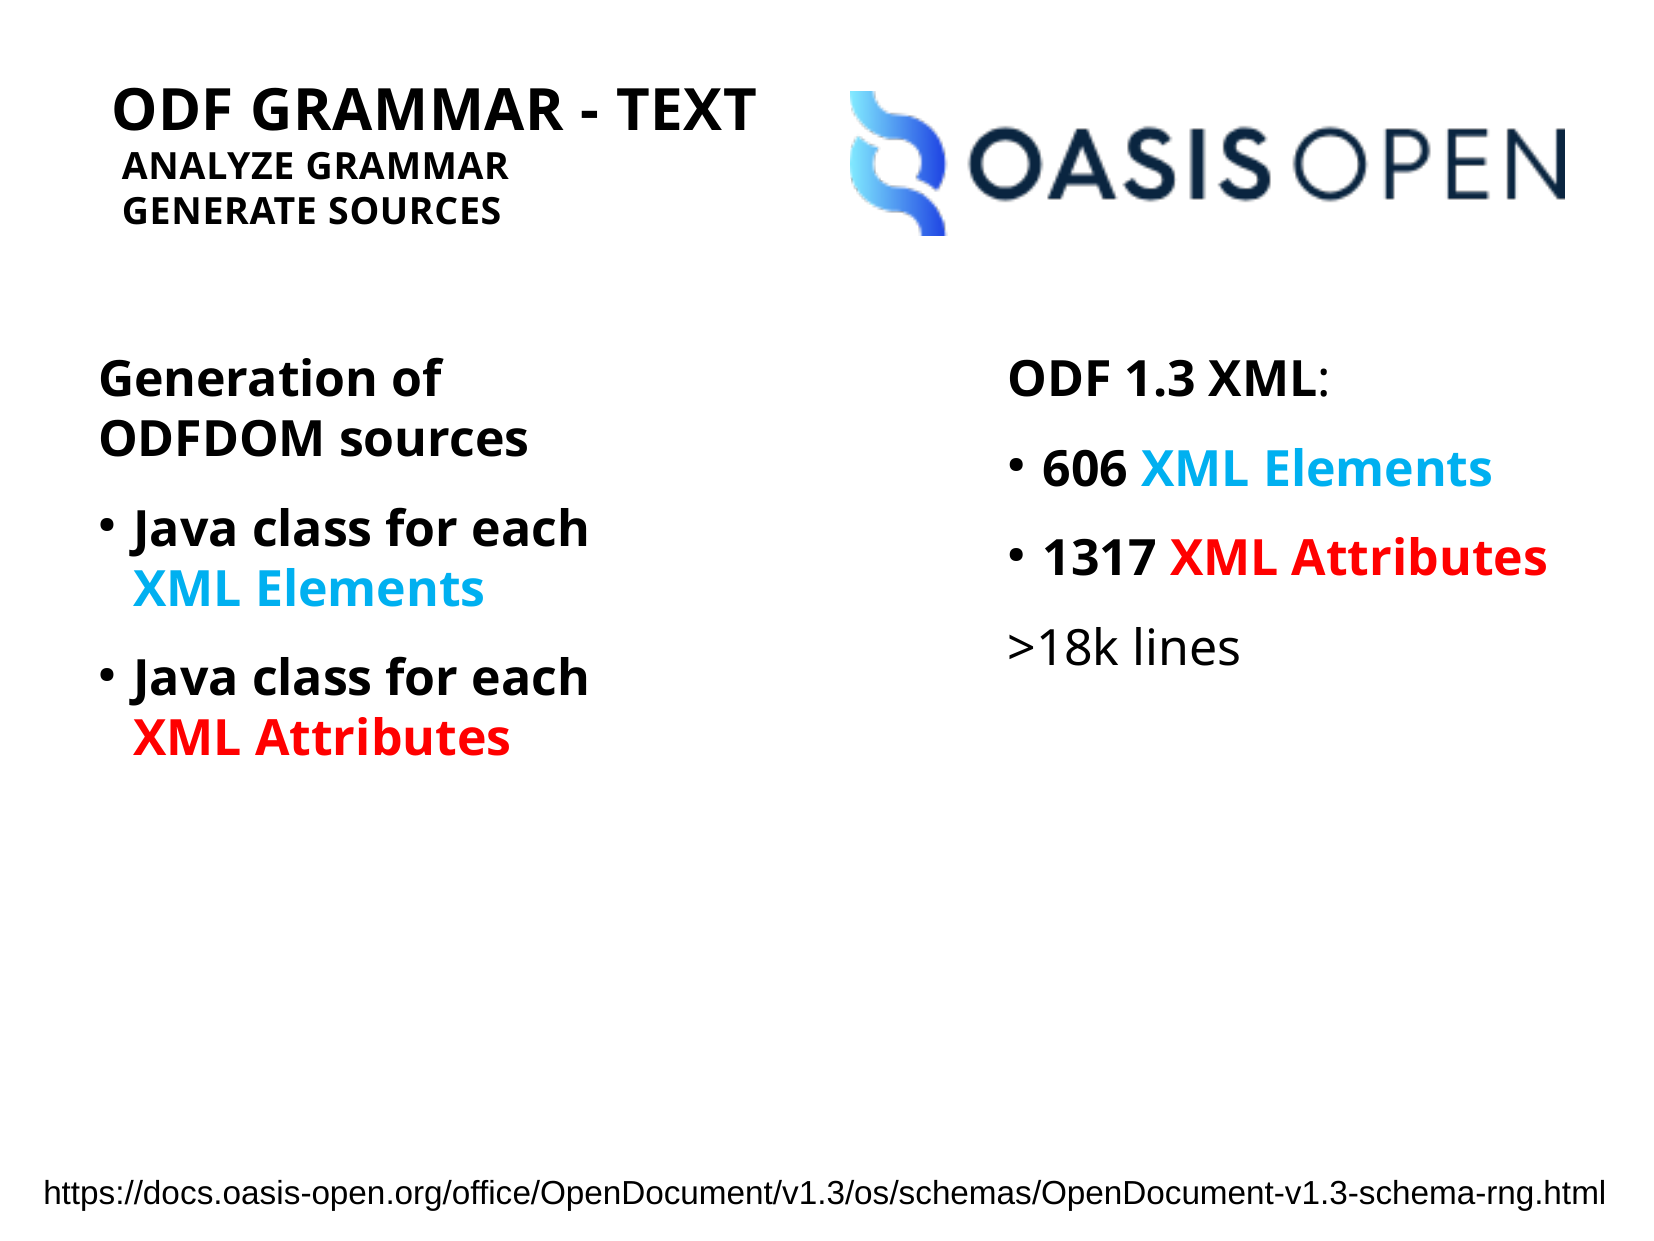

# ODF Grammar - text Analyze Grammar generate Sources
ODF 1.3 XML:
606 XML Elements
1317 XML Attributes
>18k lines
Generation of
ODFDOM sources
Java class for each XML Elements
Java class for each XML Attributes
https://docs.oasis-open.org/office/OpenDocument/v1.3/os/schemas/OpenDocument-v1.3-schema-rng.html